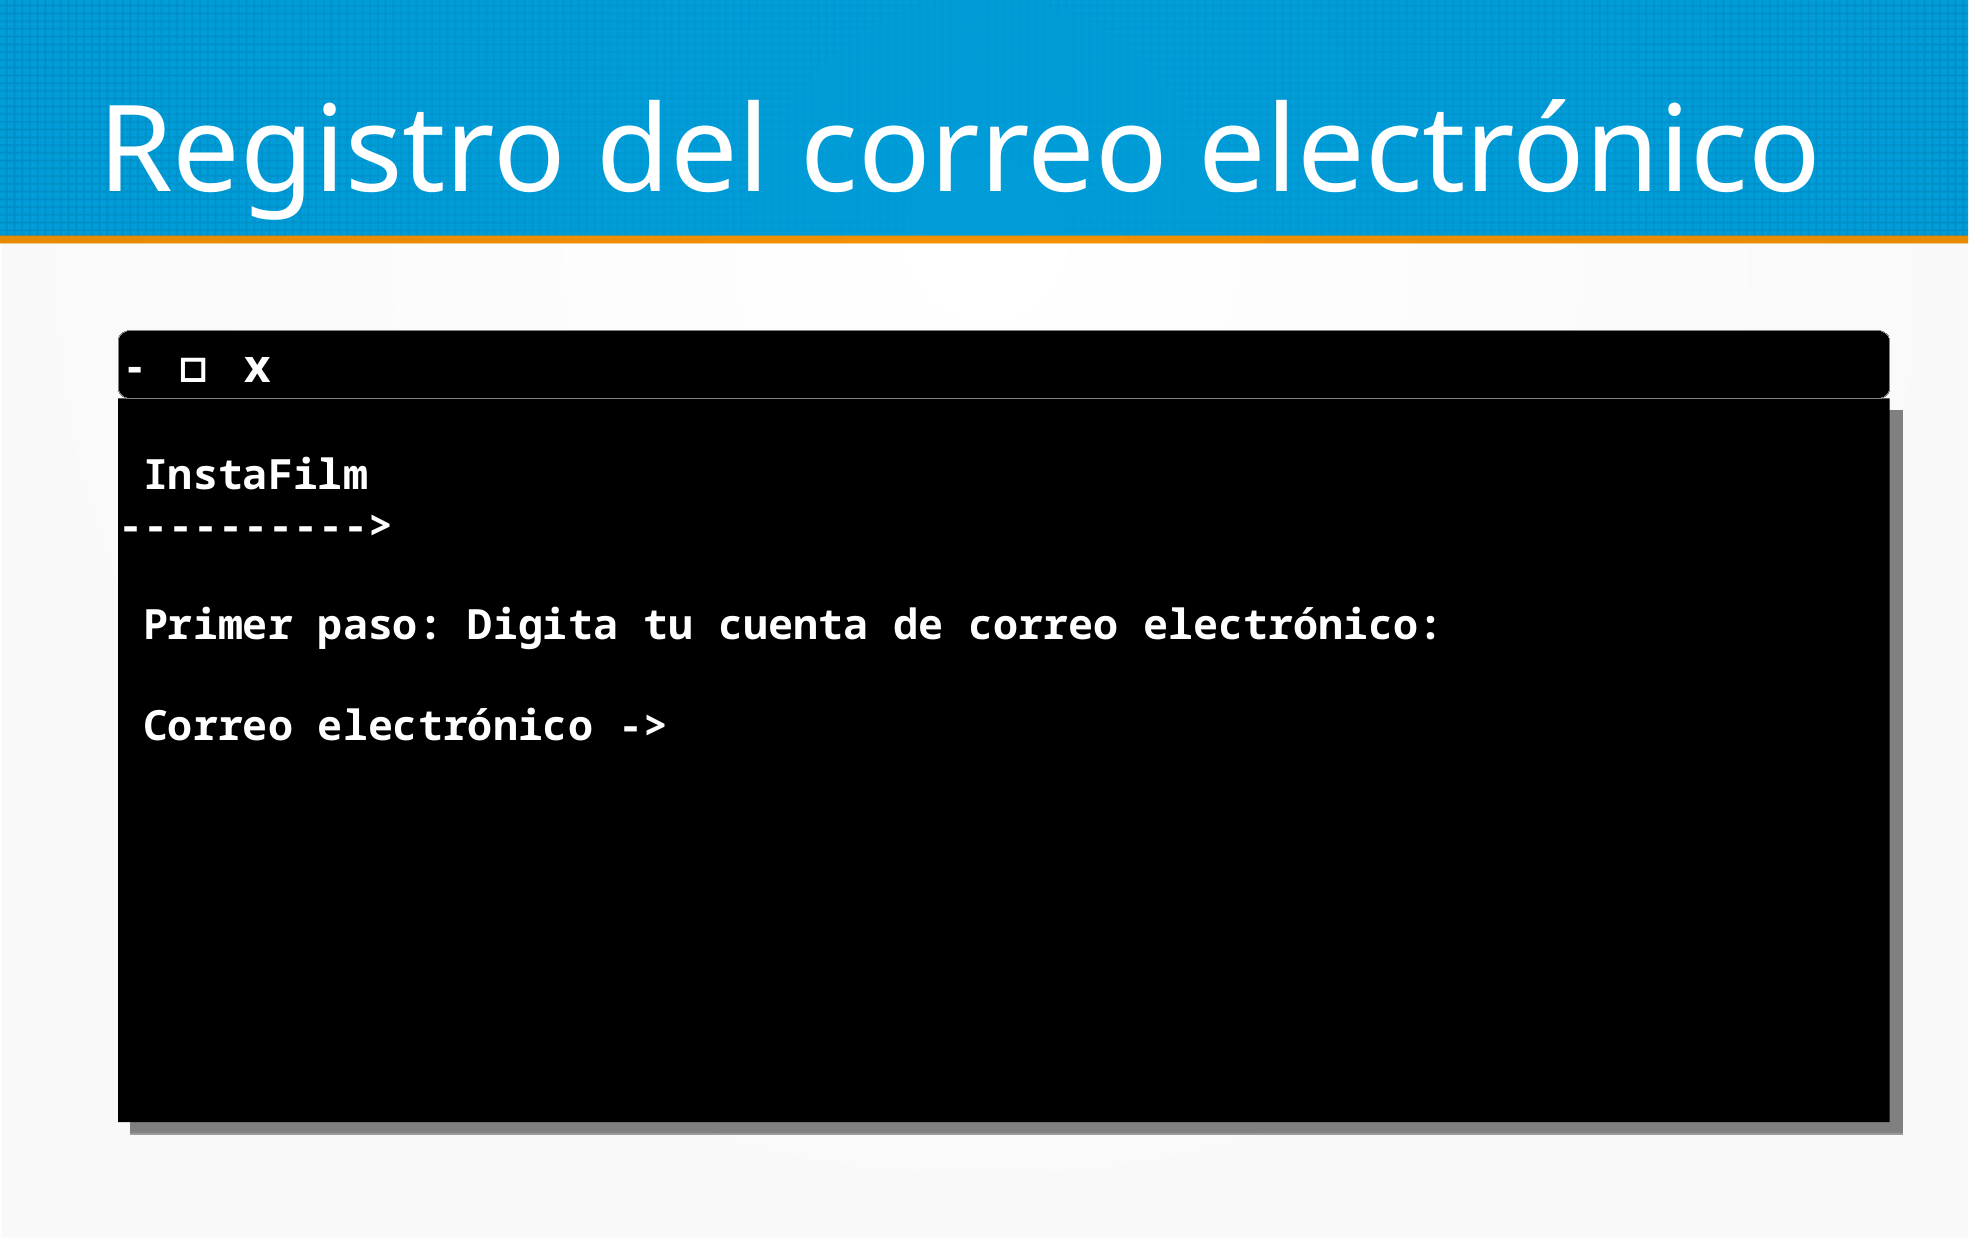

# Registro del correo electrónico
- □ x
 InstaFilm
---------->
 Primer paso: Digita tu cuenta de correo electrónico:
 Correo electrónico ->